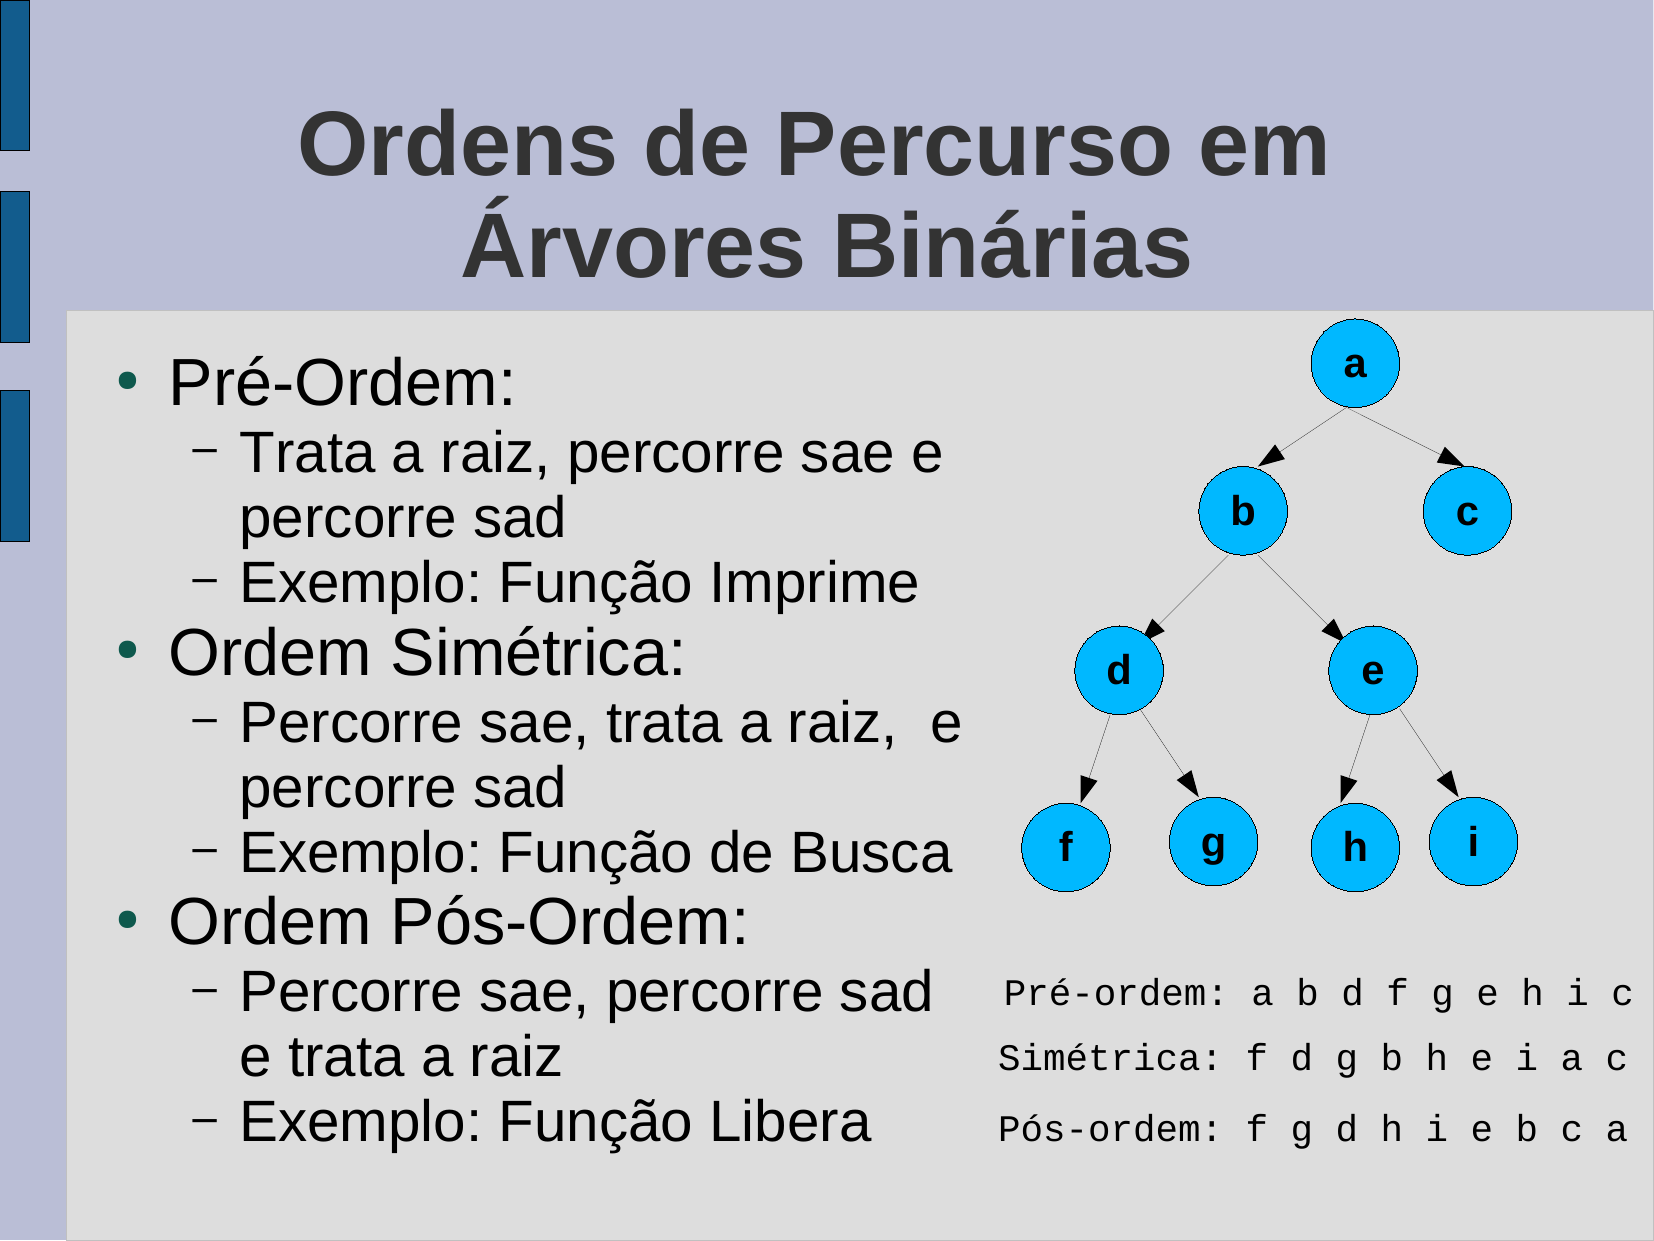

# Ordens de Percurso em Árvores Binárias
a
Pré-Ordem:
Trata a raiz, percorre sae e percorre sad
Exemplo: Função Imprime
Ordem Simétrica:
Percorre sae, trata a raiz, e percorre sad
Exemplo: Função de Busca
Ordem Pós-Ordem:
Percorre sae, percorre sad e trata a raiz
Exemplo: Função Libera
b
c
d
e
g
i
f
h
Pré-ordem: a b d f g e h i c
Simétrica: f d g b h e i a c
Pós-ordem: f g d h i e b c a